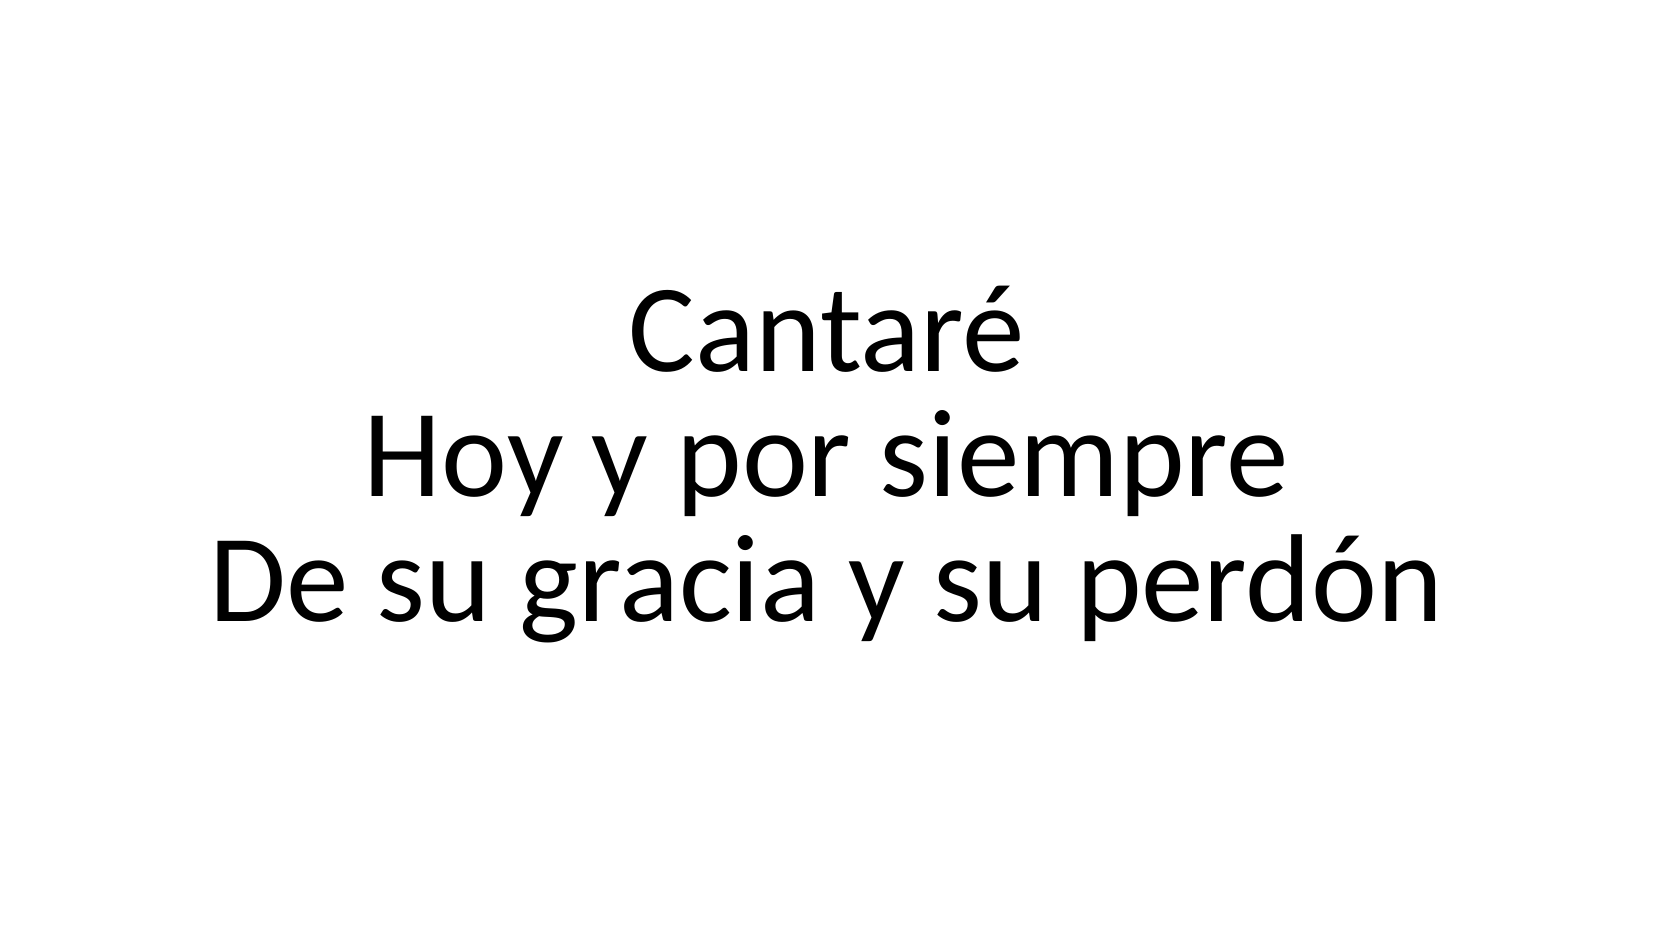

# Cantaré Hoy y por siempre De su gracia y su perdón